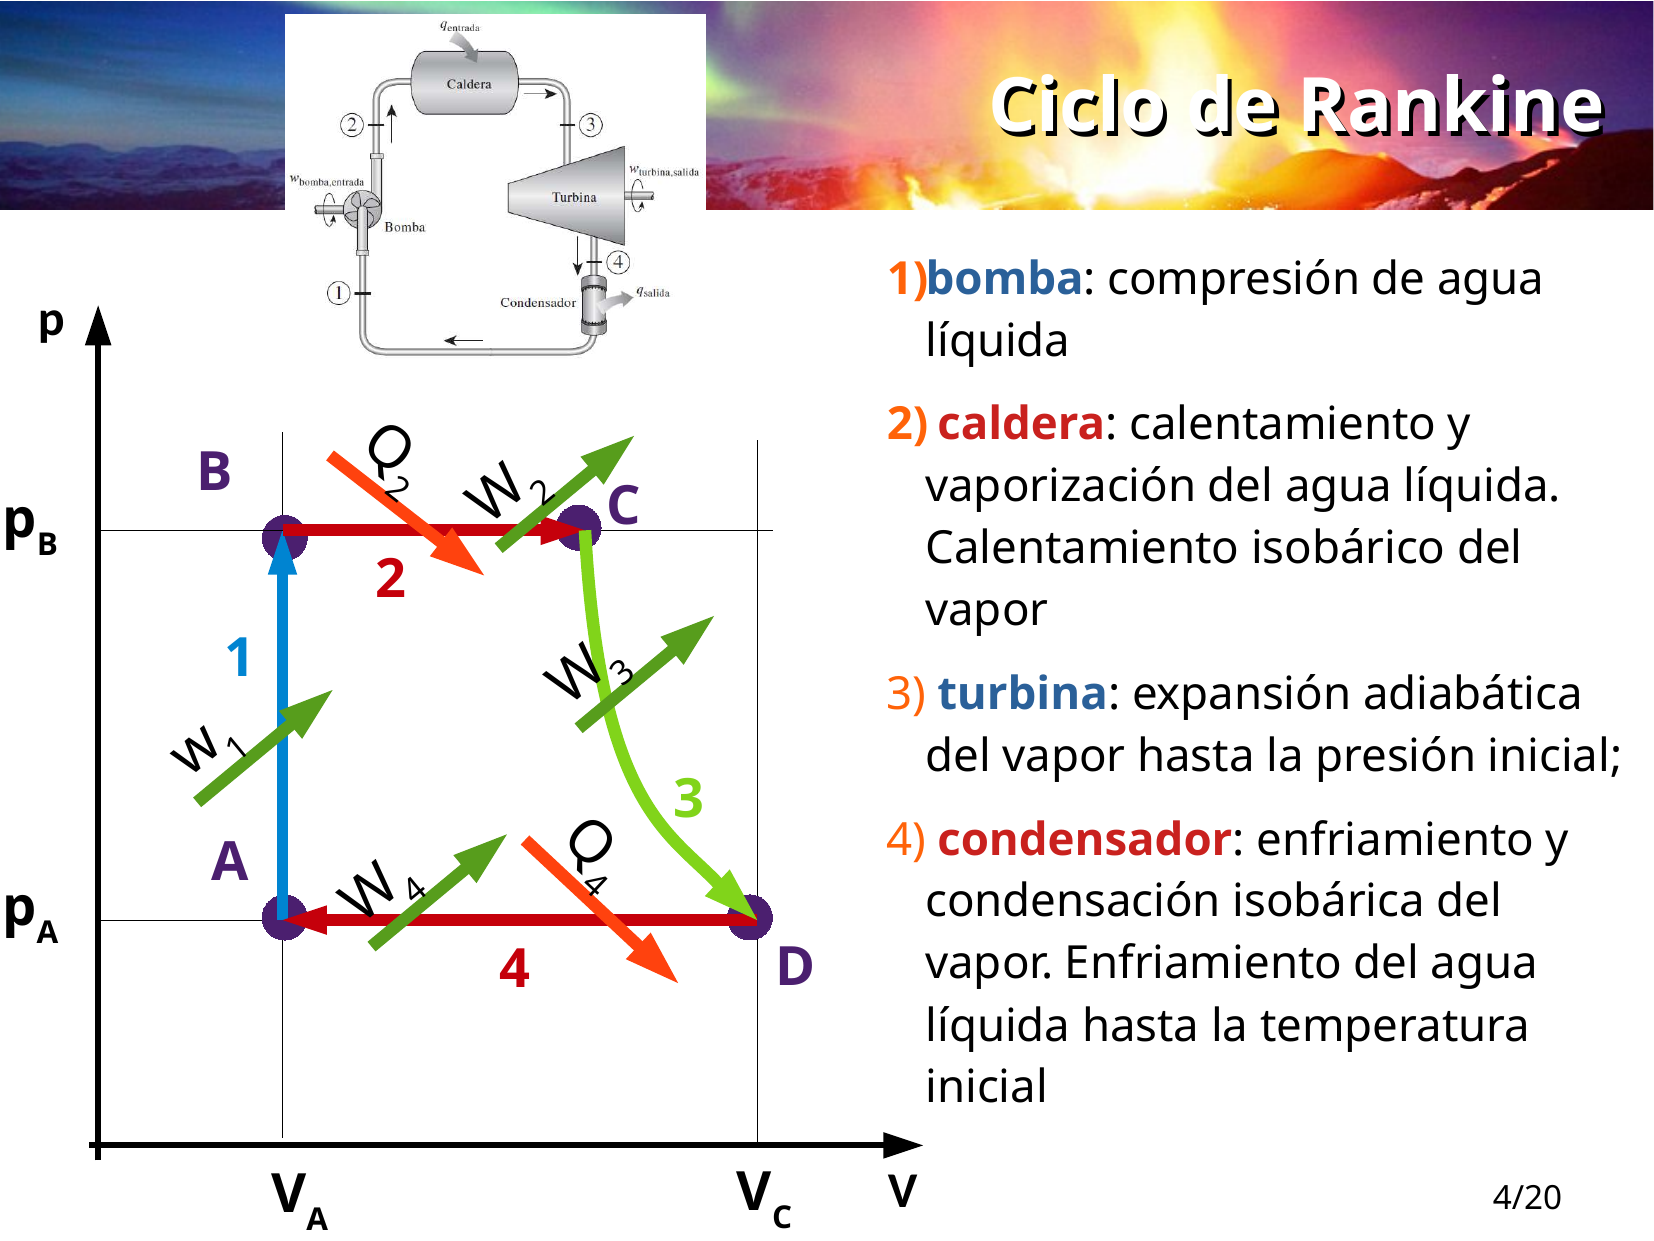

# Ciclo de Rankine
bomba: compresión de agua líquida
 caldera: calentamiento y vaporización del agua líquida. Calentamiento isobárico del vapor
 turbina: expansión adiabática del vapor hasta la presión inicial;
 condensador: enfriamiento y condensación isobárica del vapor. Enfriamiento del agua líquida hasta la temperatura inicial
p
V
B
W2
Q2
C
pB
2
1
W3
w1
3
A
W4
Q4
pA
D
4
VC
VA
FÍSICA III B
4